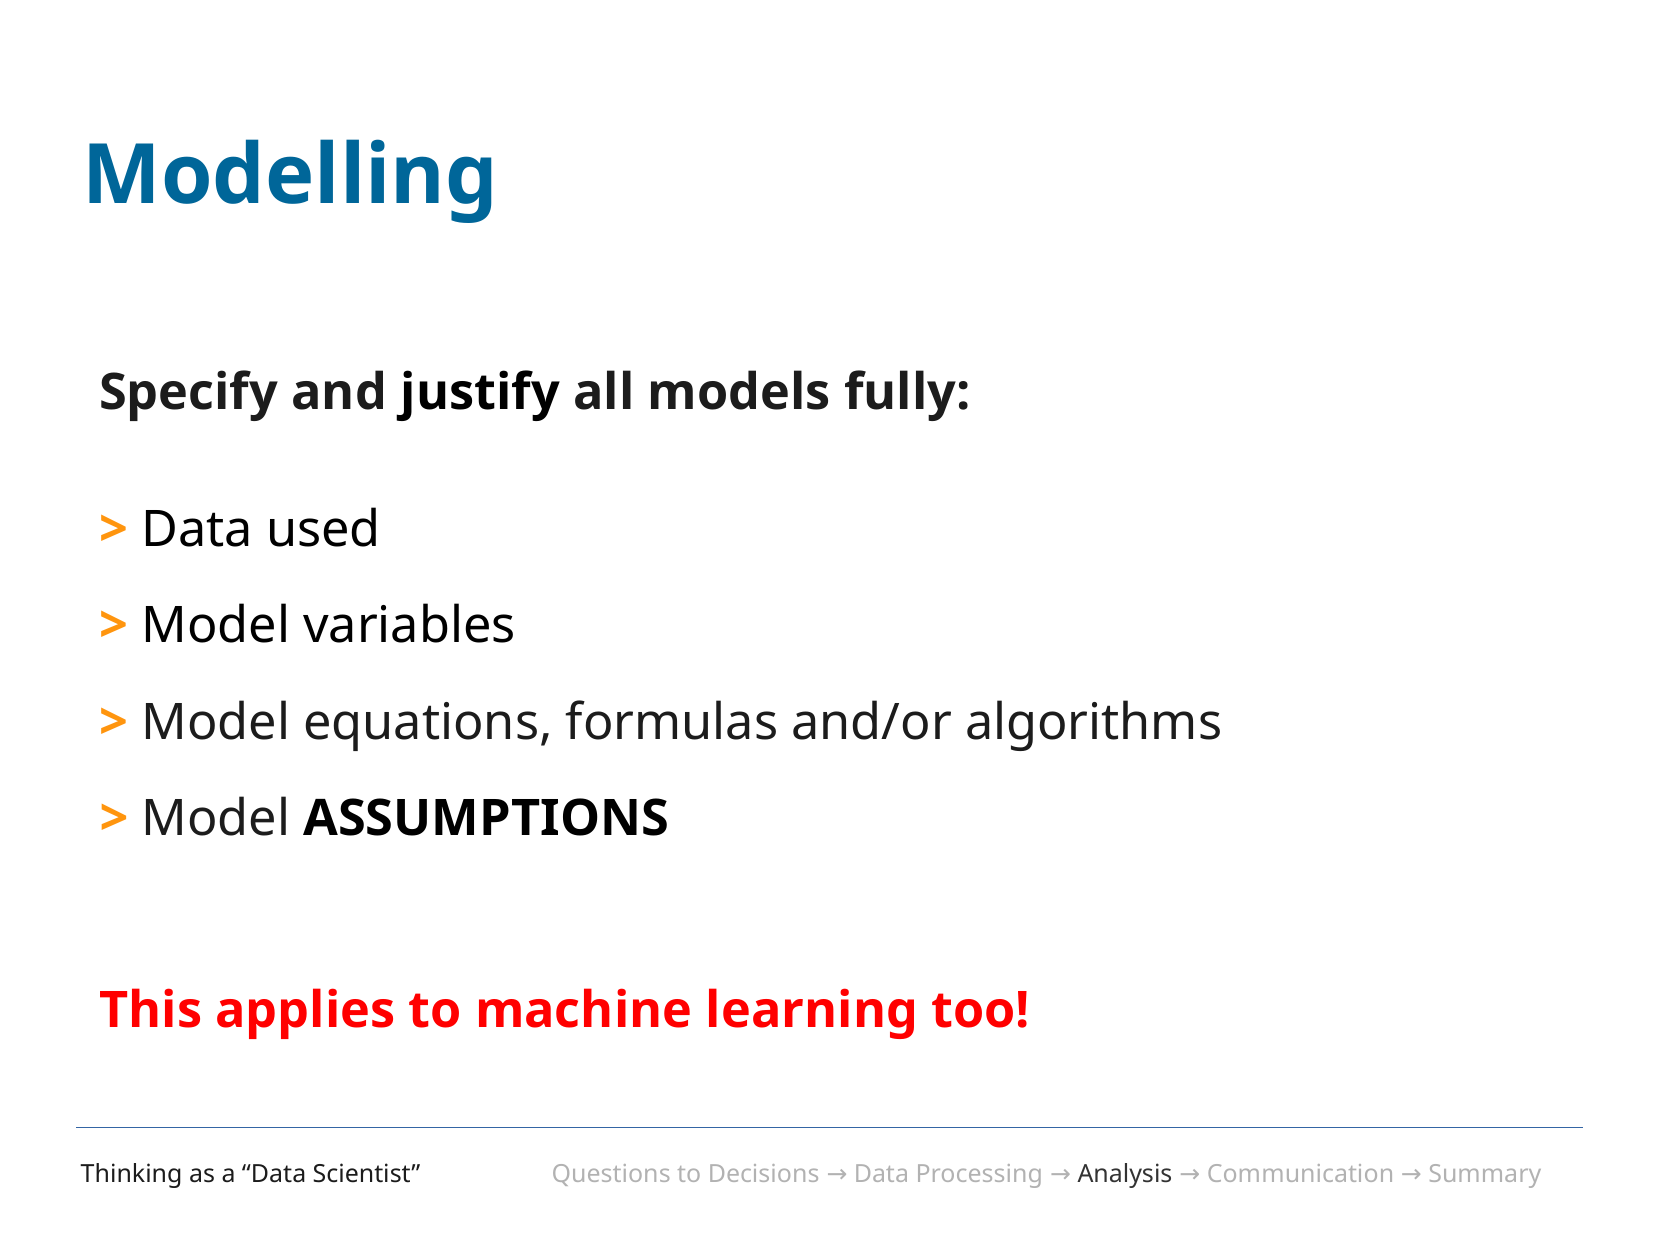

# Modelling
Specify and justify all models fully:
> Data used
> Model variables
> Model equations, formulas and/or algorithms
> Model ASSUMPTIONS
This applies to machine learning too!
Thinking as a “Data Scientist”
Questions to Decisions → Data Processing → Analysis → Communication → Summary